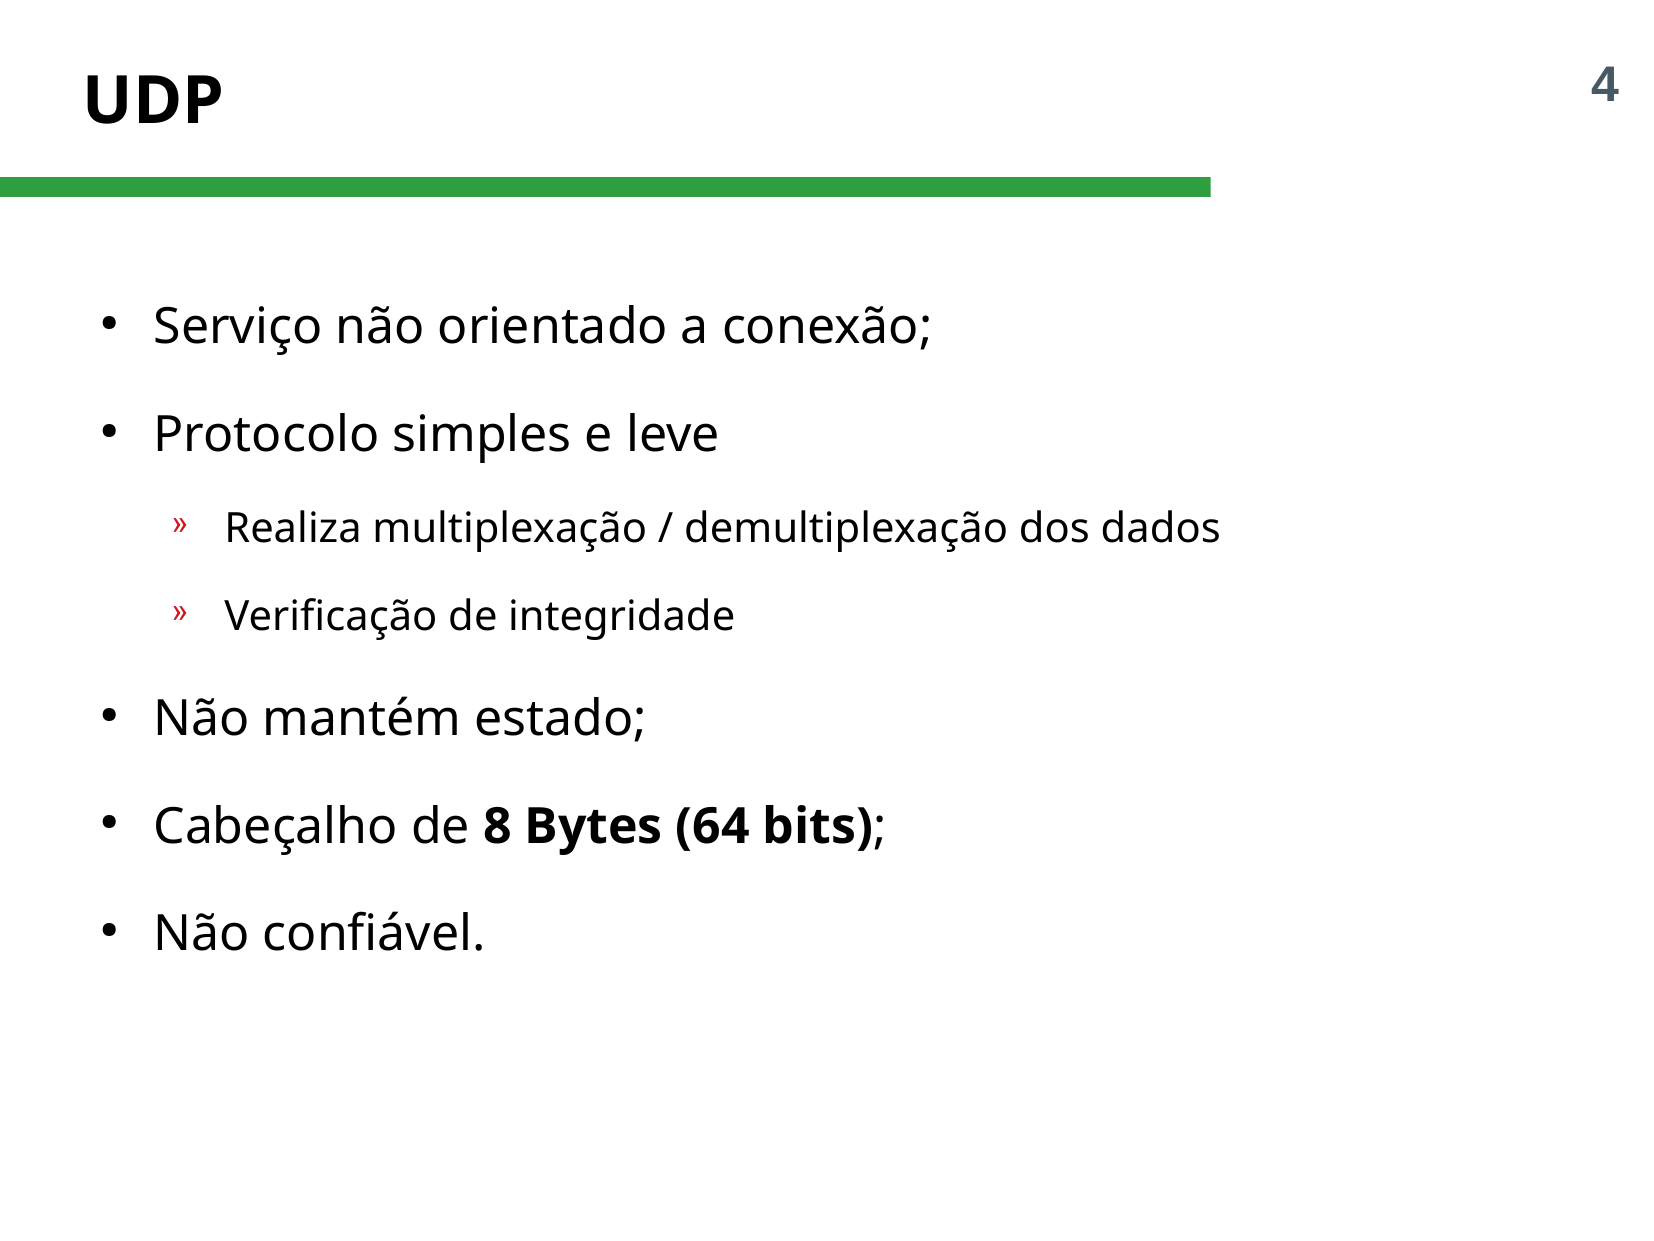

# UDP
Serviço não orientado a conexão;
Protocolo simples e leve
Realiza multiplexação / demultiplexação dos dados
Verificação de integridade
Não mantém estado;
Cabeçalho de 8 Bytes (64 bits);
Não confiável.